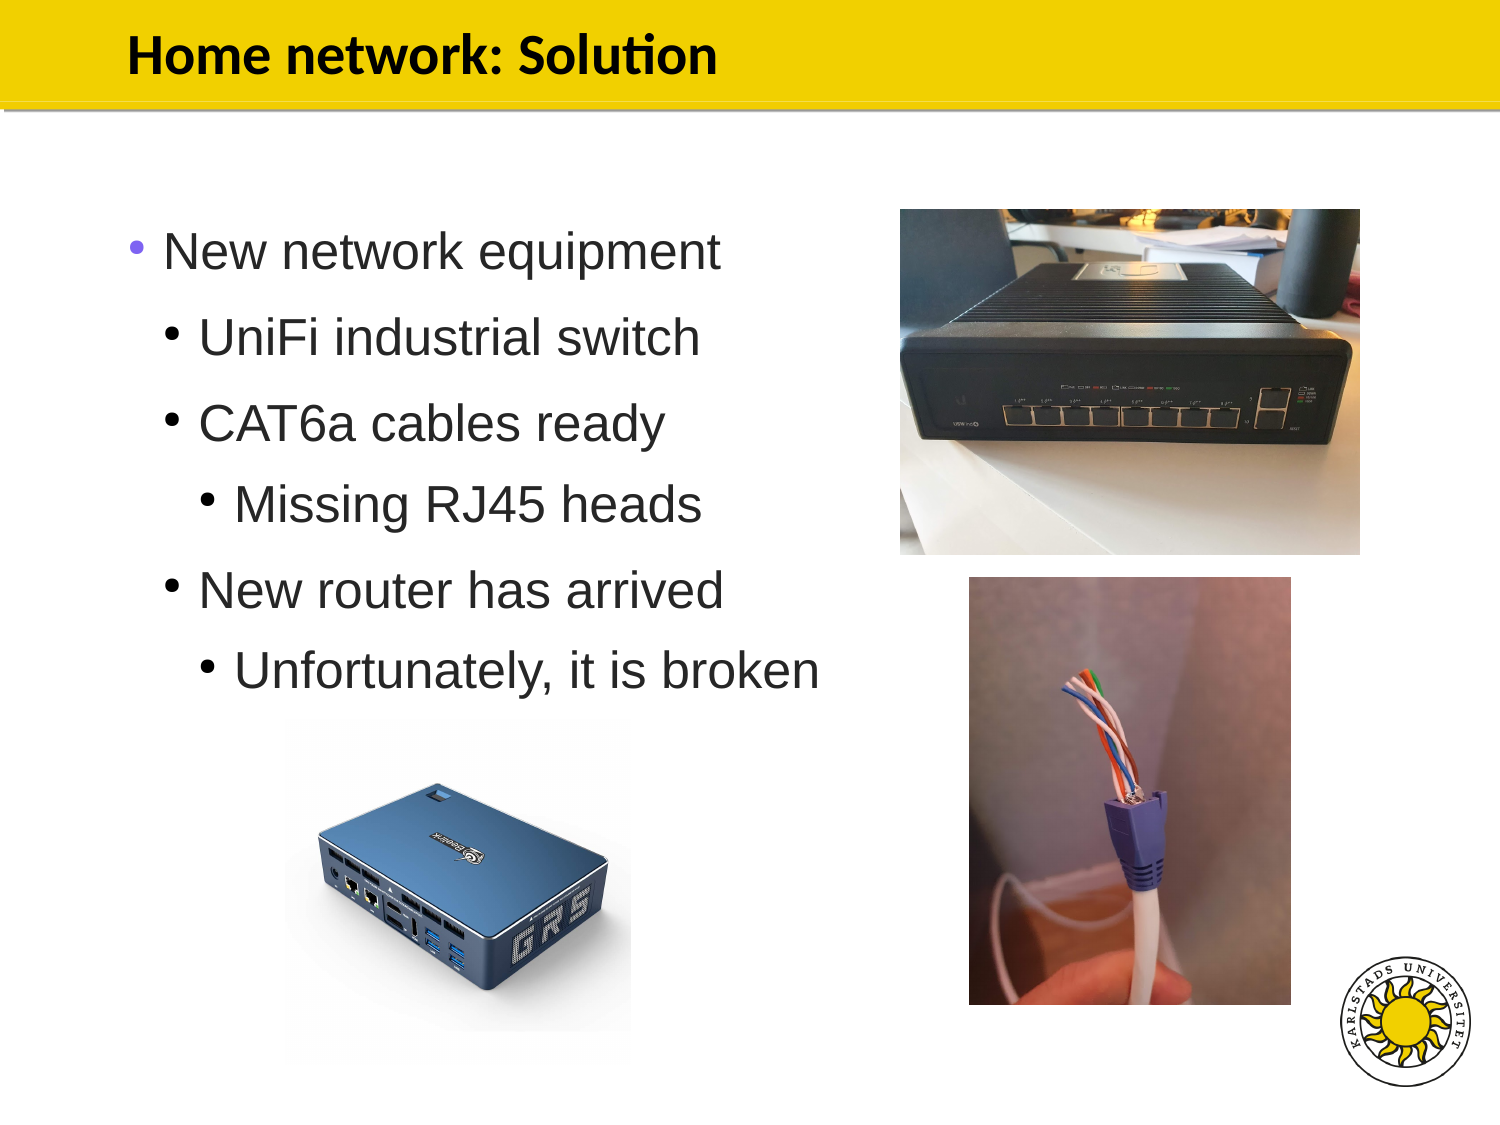

# Home network: Solution
New network equipment
UniFi industrial switch
CAT6a cables ready
Missing RJ45 heads
New router has arrived
Unfortunately, it is broken